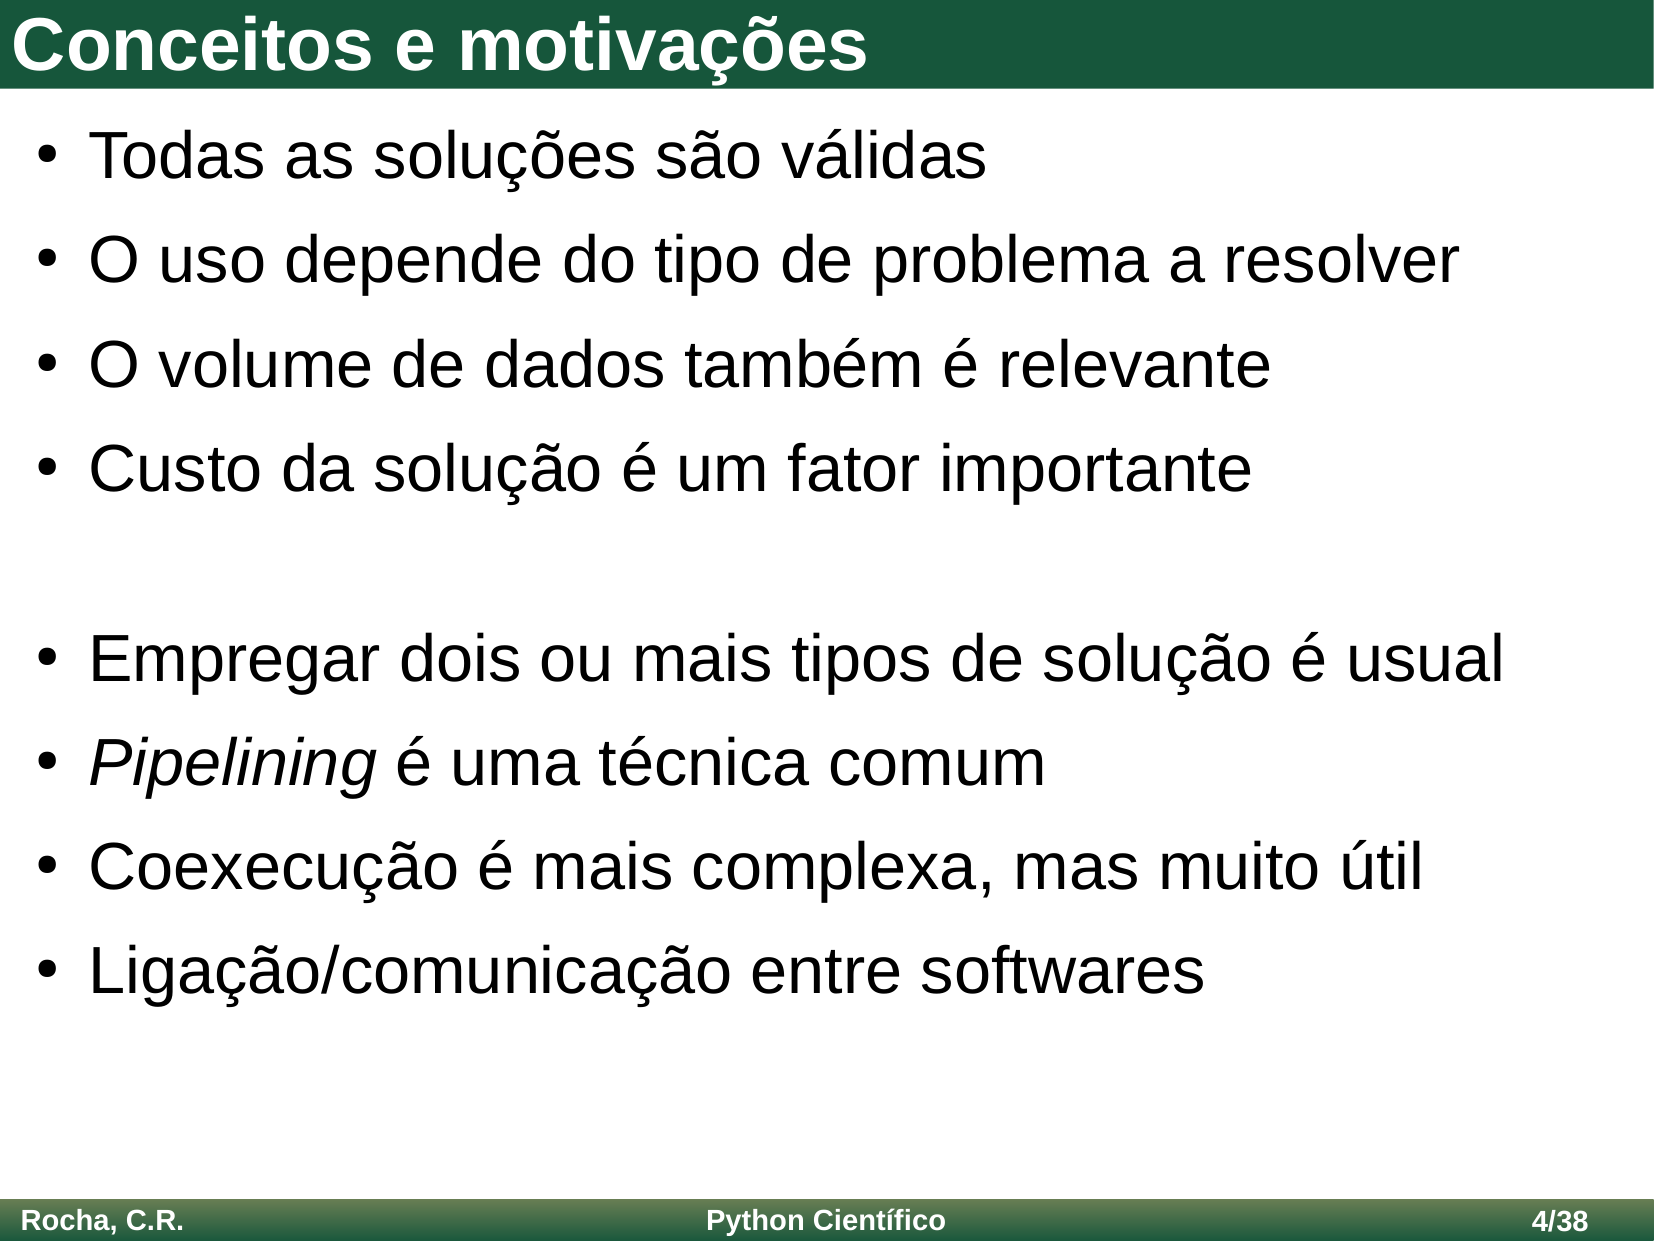

# Conceitos e motivações
Todas as soluções são válidas
O uso depende do tipo de problema a resolver
O volume de dados também é relevante
Custo da solução é um fator importante
Empregar dois ou mais tipos de solução é usual
Pipelining é uma técnica comum
Coexecução é mais complexa, mas muito útil
Ligação/comunicação entre softwares